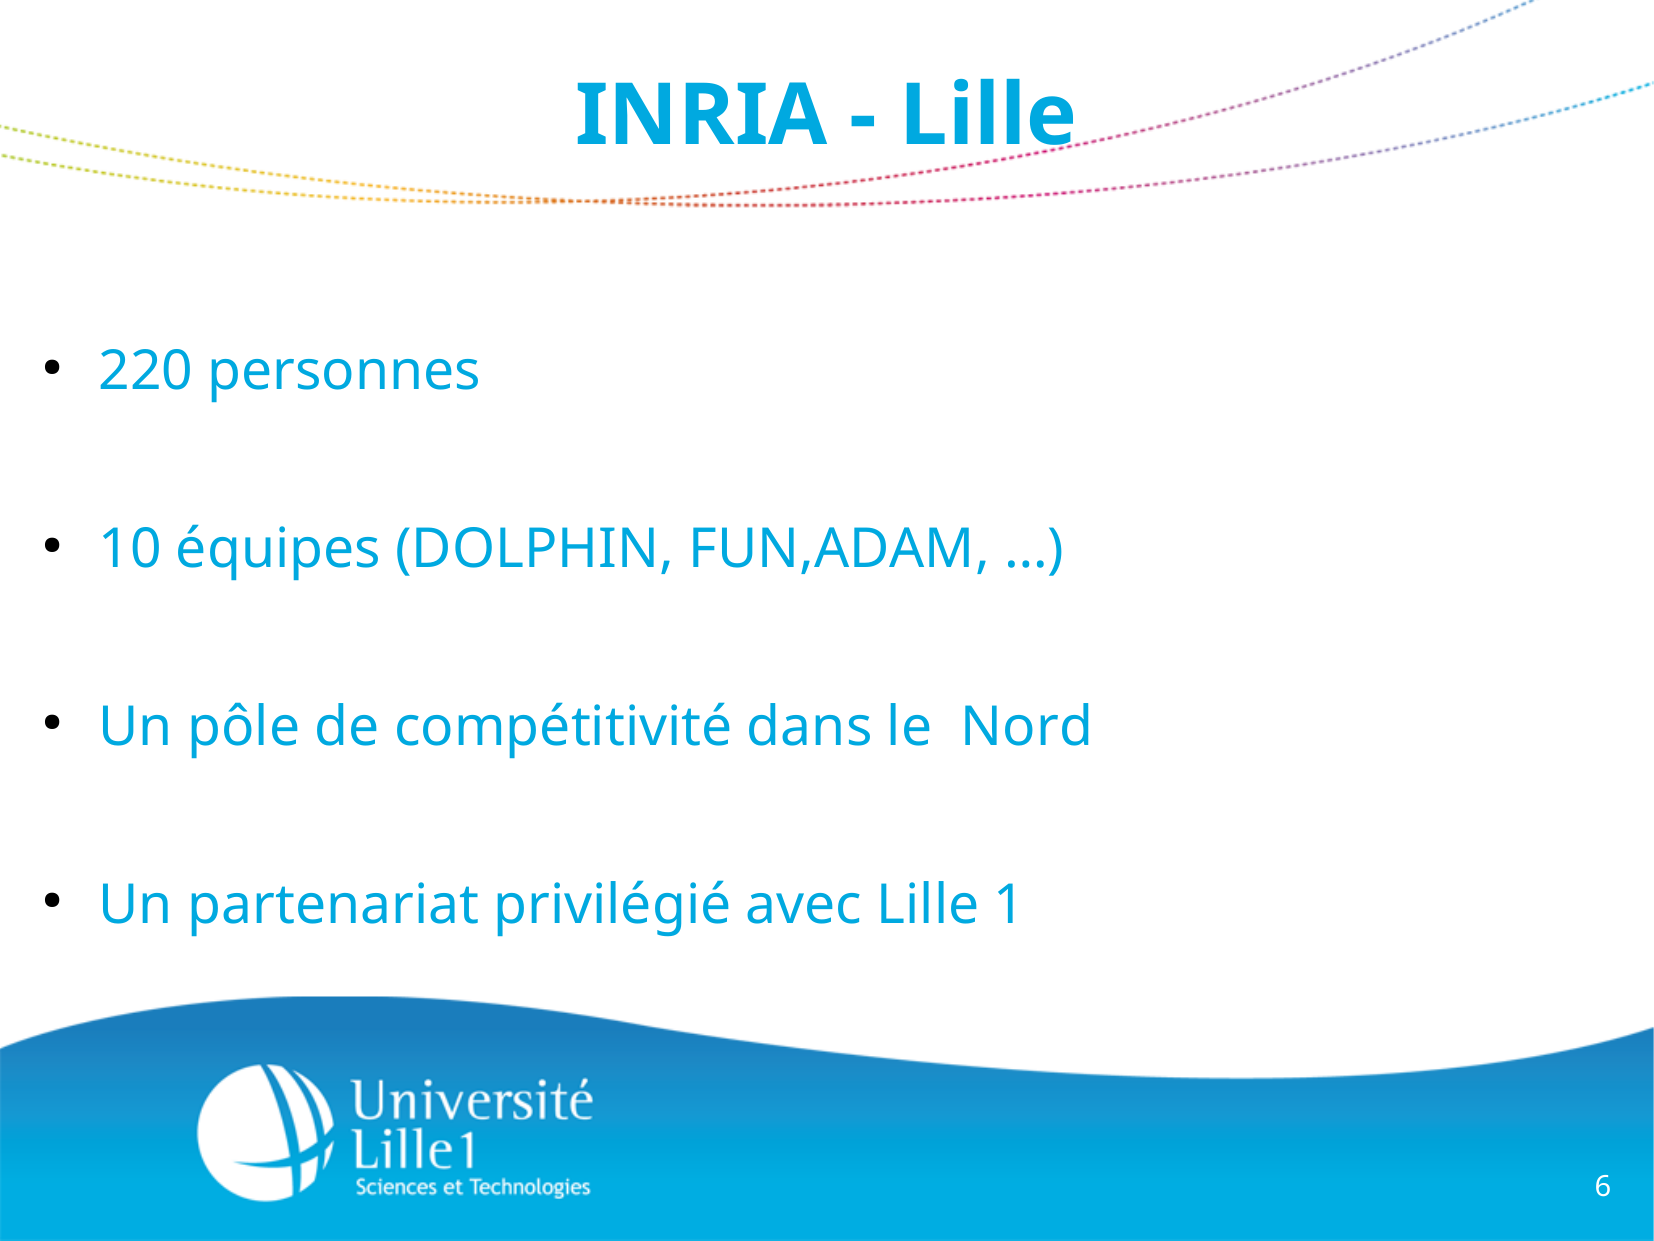

# INRIA - Lille
220 personnes
10 équipes (DOLPHIN, FUN,ADAM, …)
Un pôle de compétitivité dans le Nord
Un partenariat privilégié avec Lille 1
6